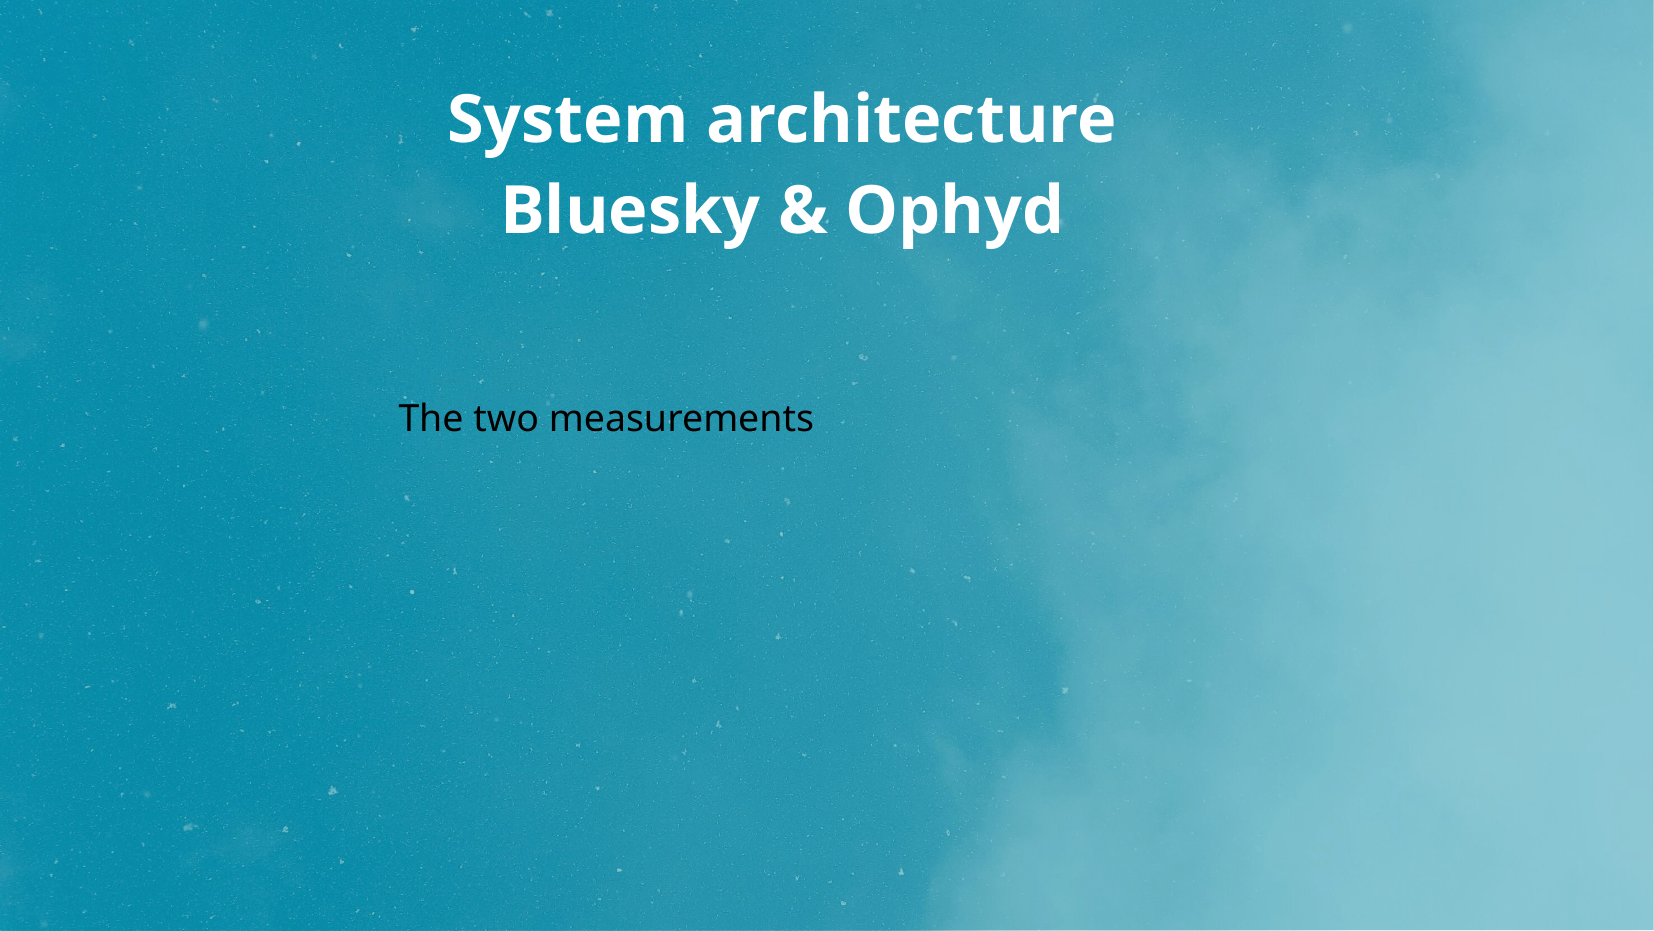

# System architecture Bluesky & Ophyd
The two measurements